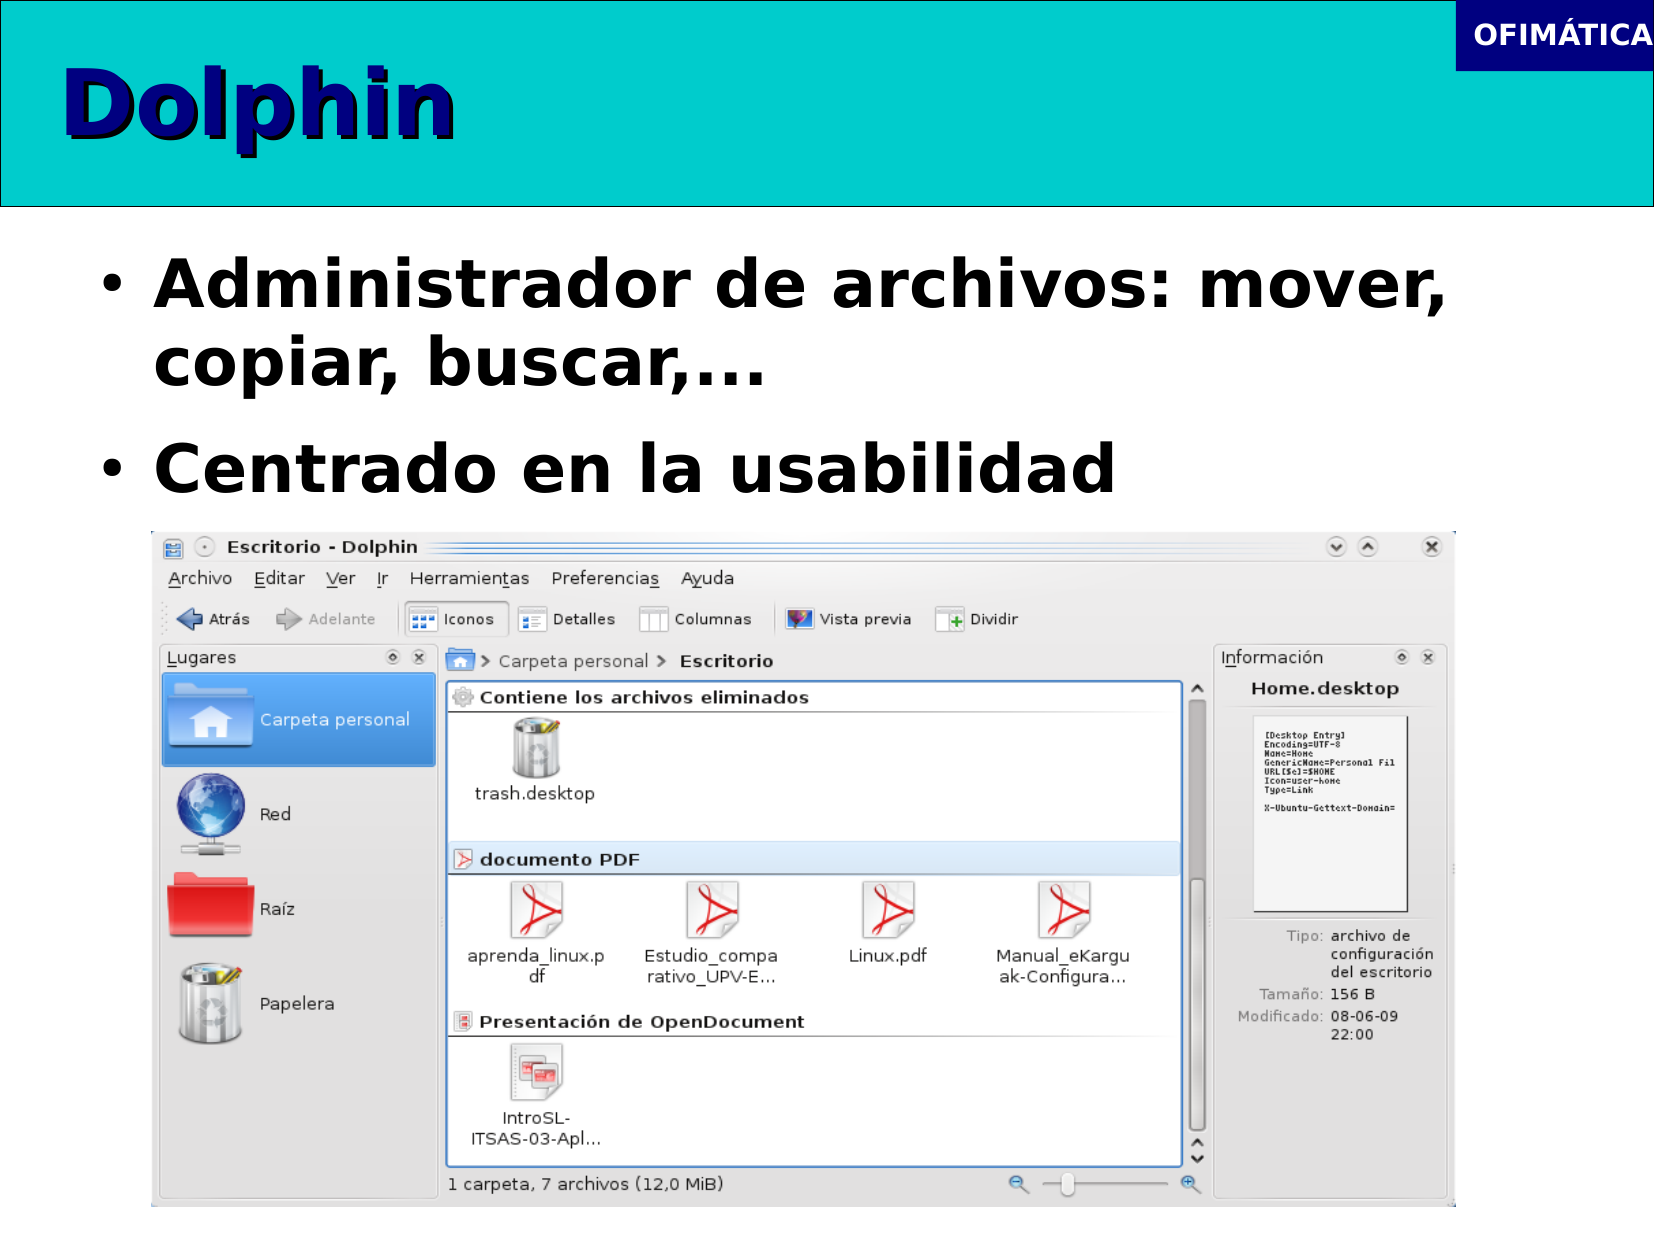

OFIMÁTICA
# Dolphin
Administrador de archivos: mover, copiar, buscar,...
Centrado en la usabilidad